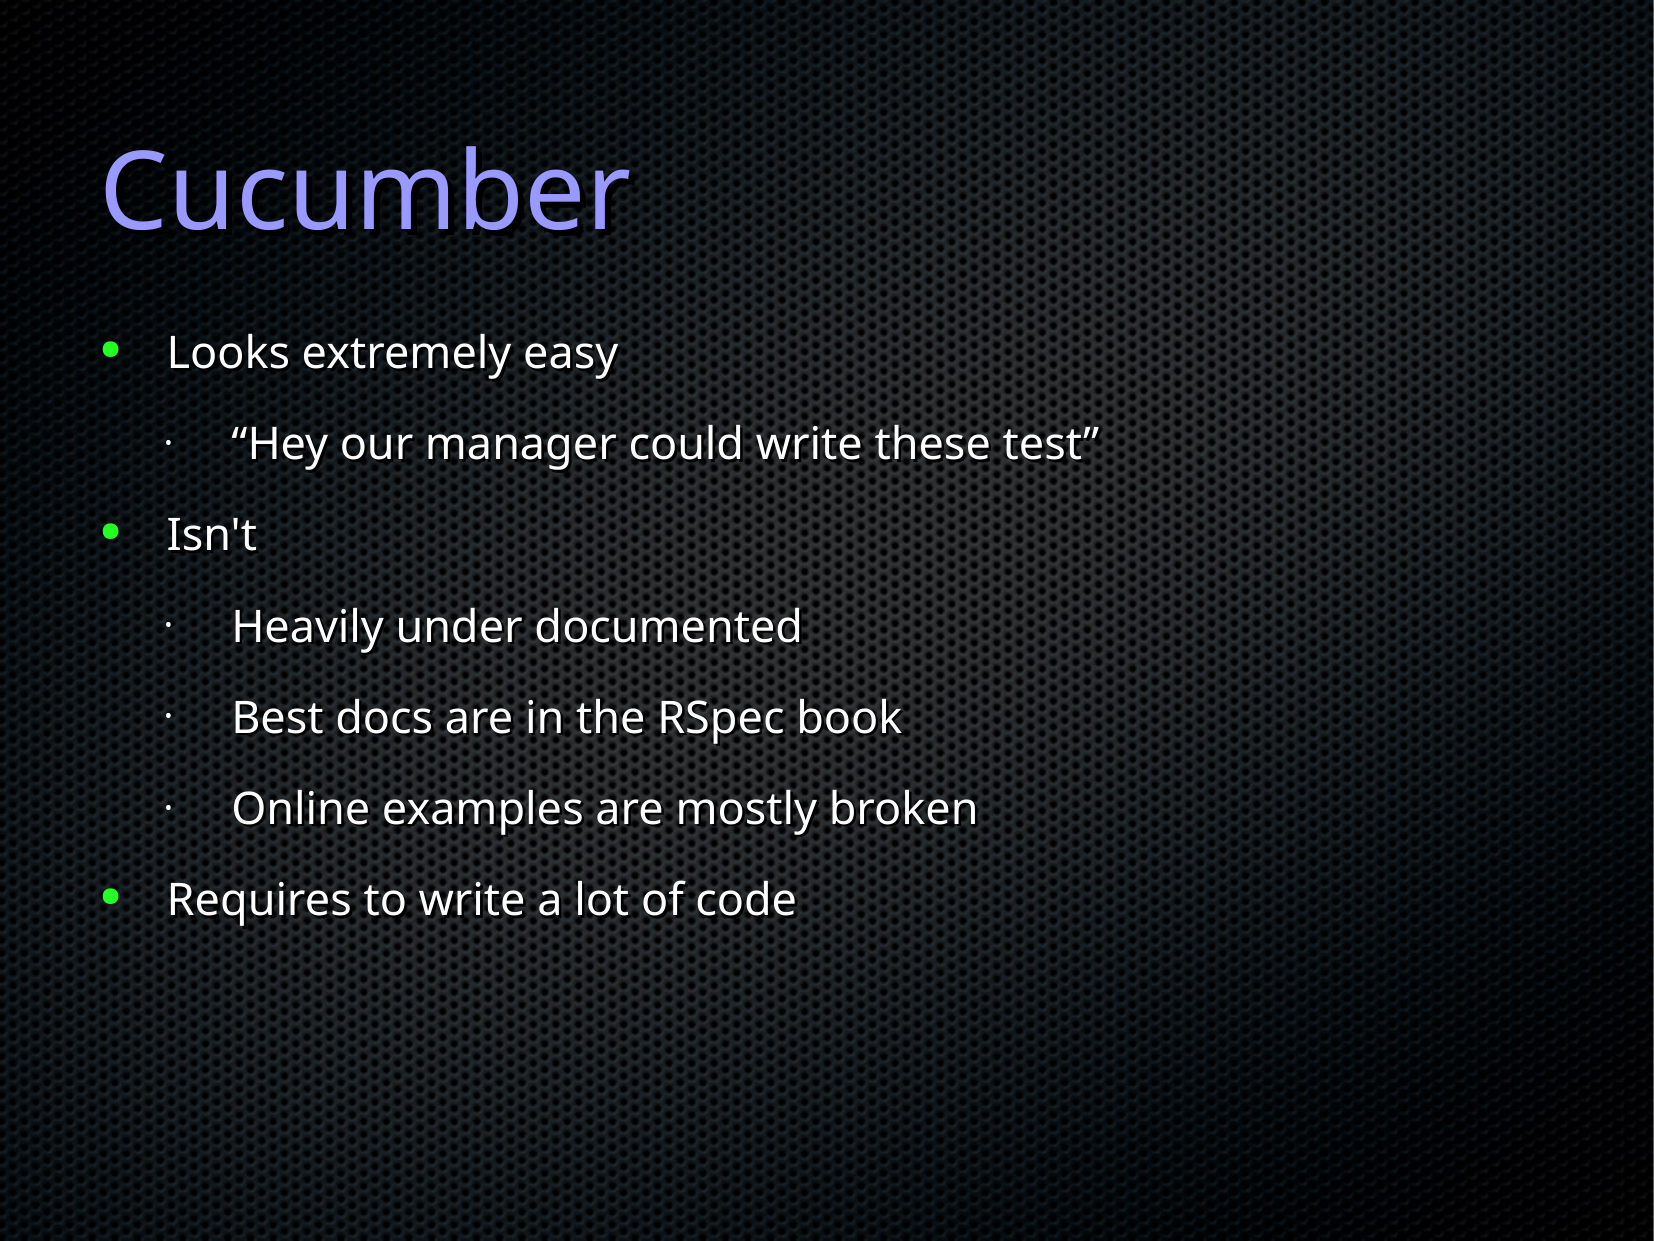

# Cucumber
Looks extremely easy
“Hey our manager could write these test”
Isn't
Heavily under documented
Best docs are in the RSpec book
Online examples are mostly broken
Requires to write a lot of code